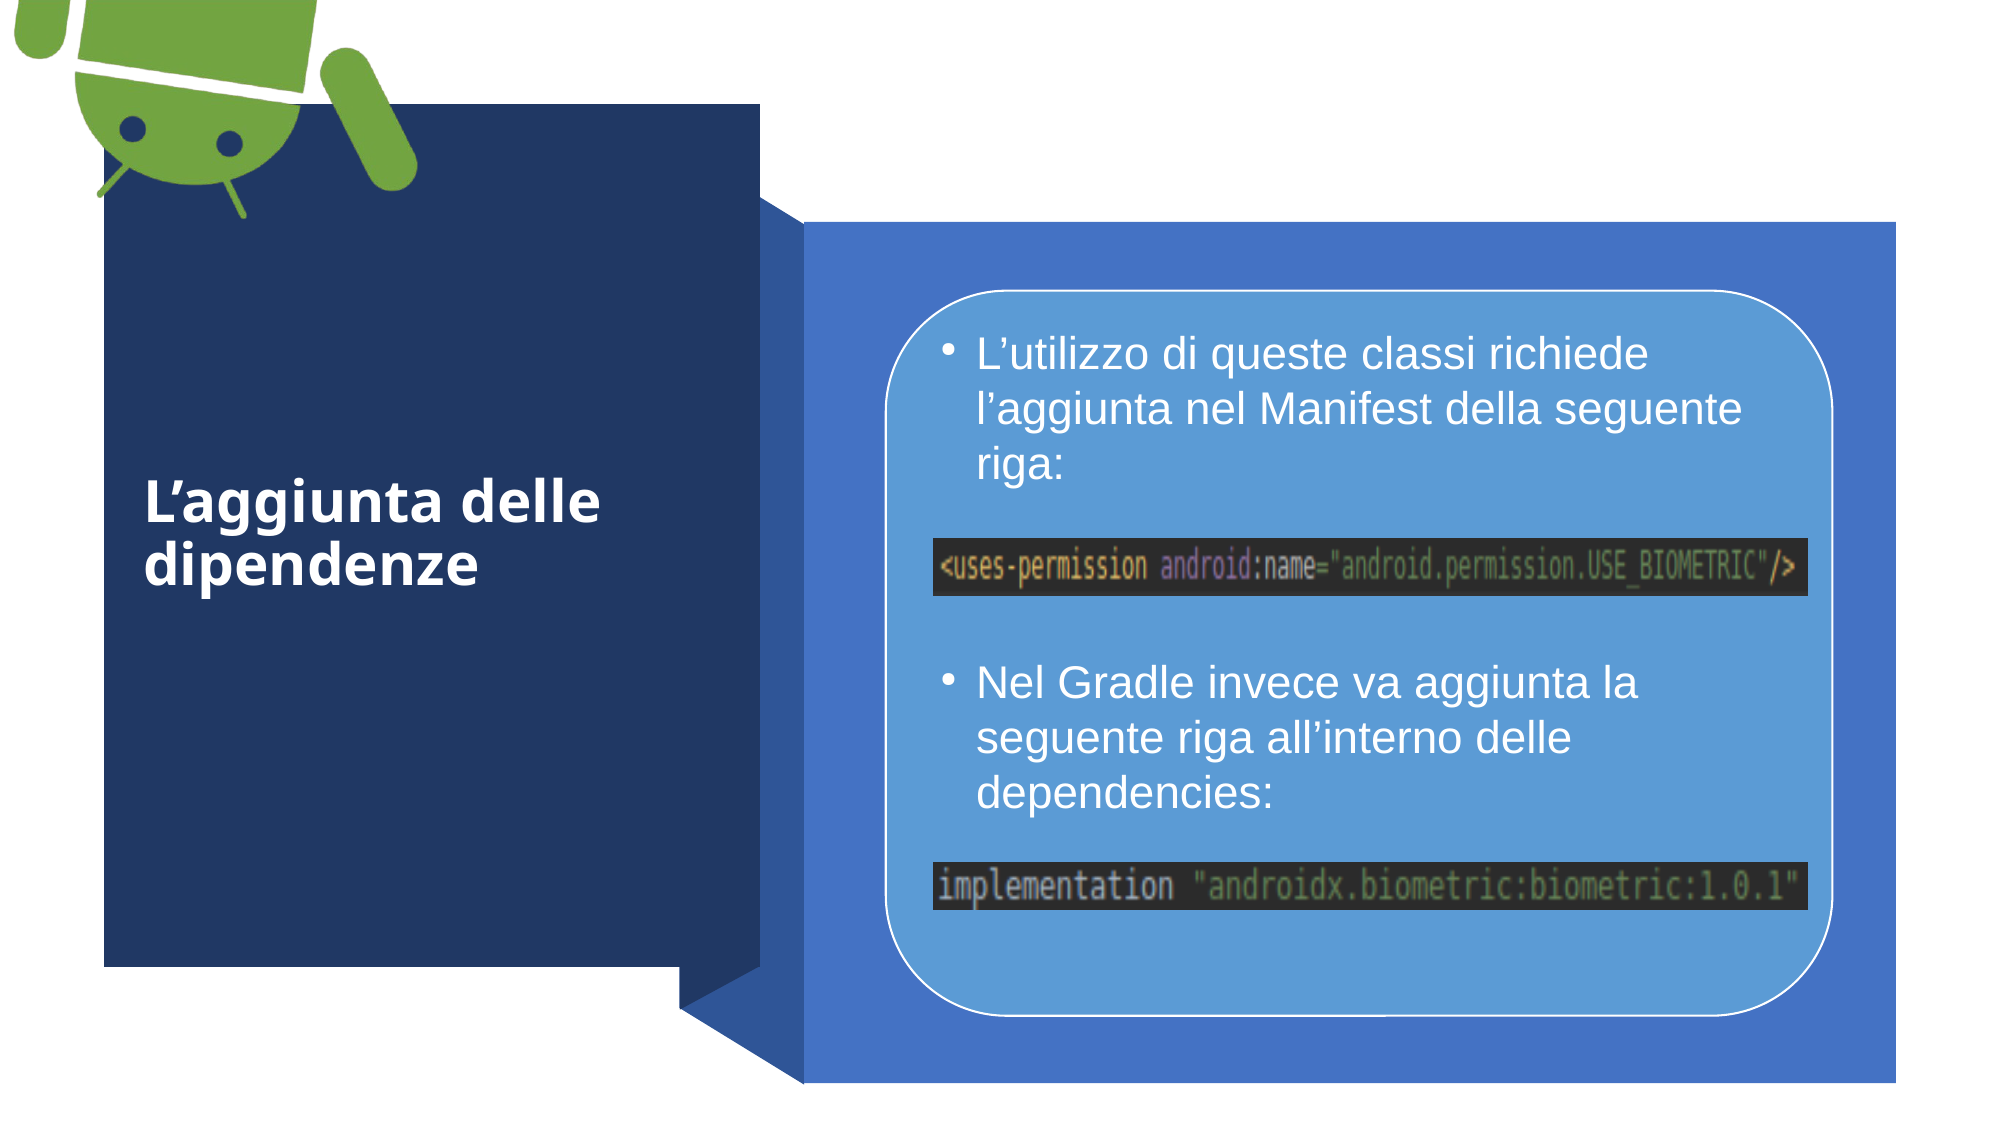

# L’aggiunta delle dipendenze
L’utilizzo di queste classi richiede l’aggiunta nel Manifest della seguente riga:
Nel Gradle invece va aggiunta la seguente riga all’interno delle dependencies: